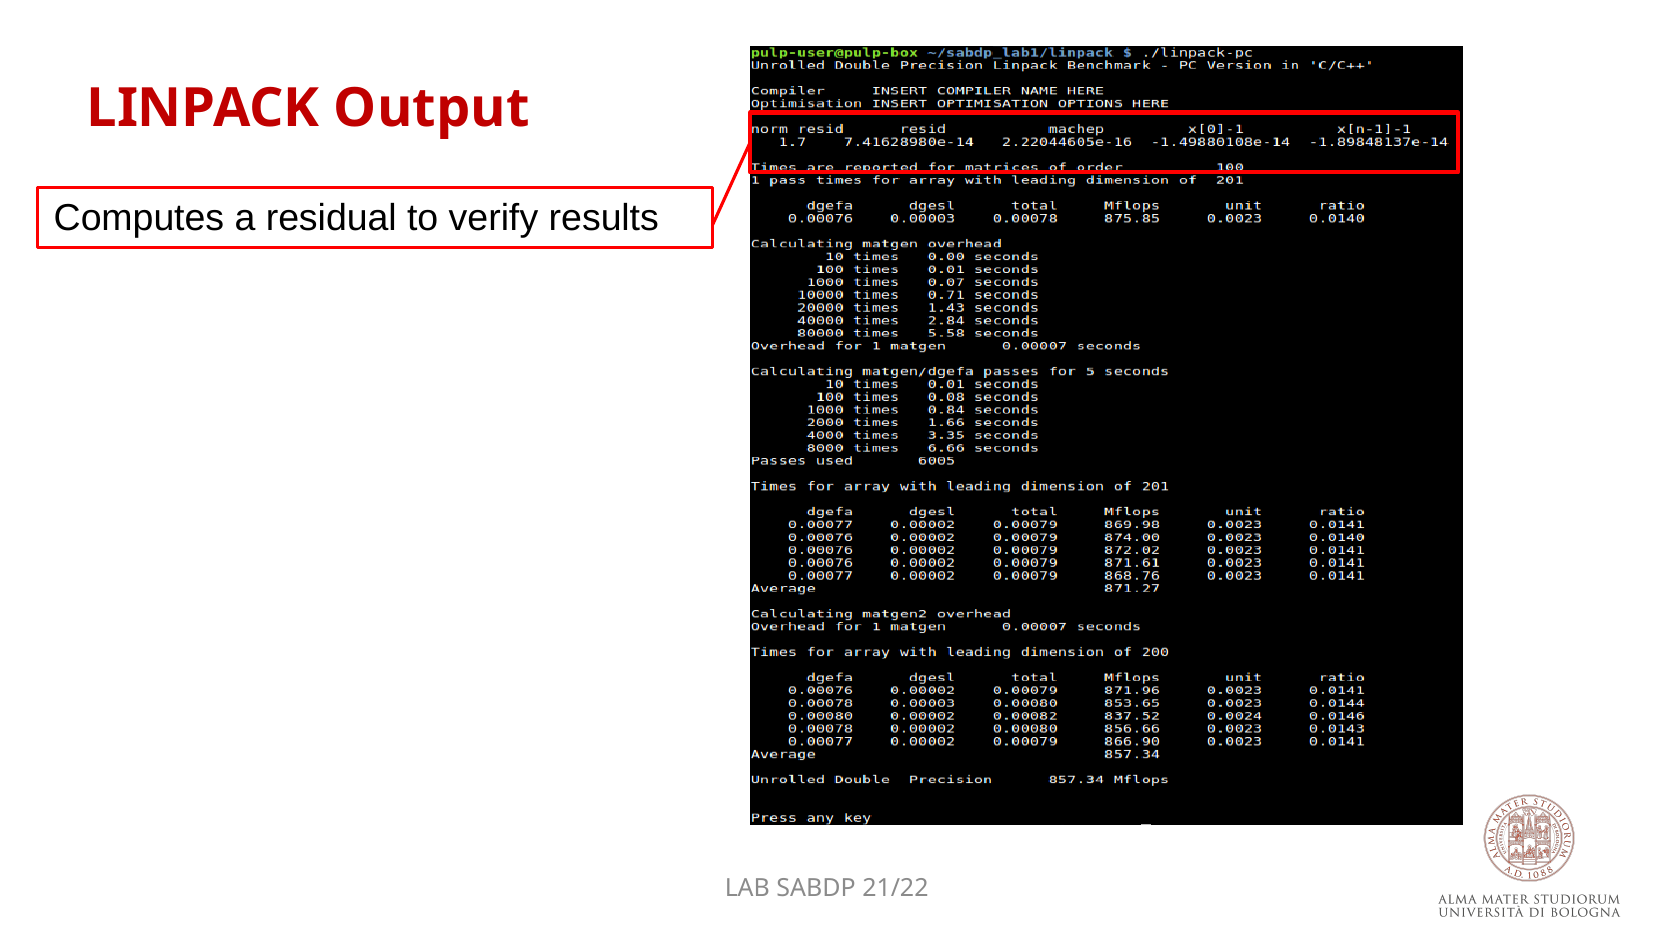

# LINPACK Output
Computes a residual to verify results
LAB SABDP 21/22